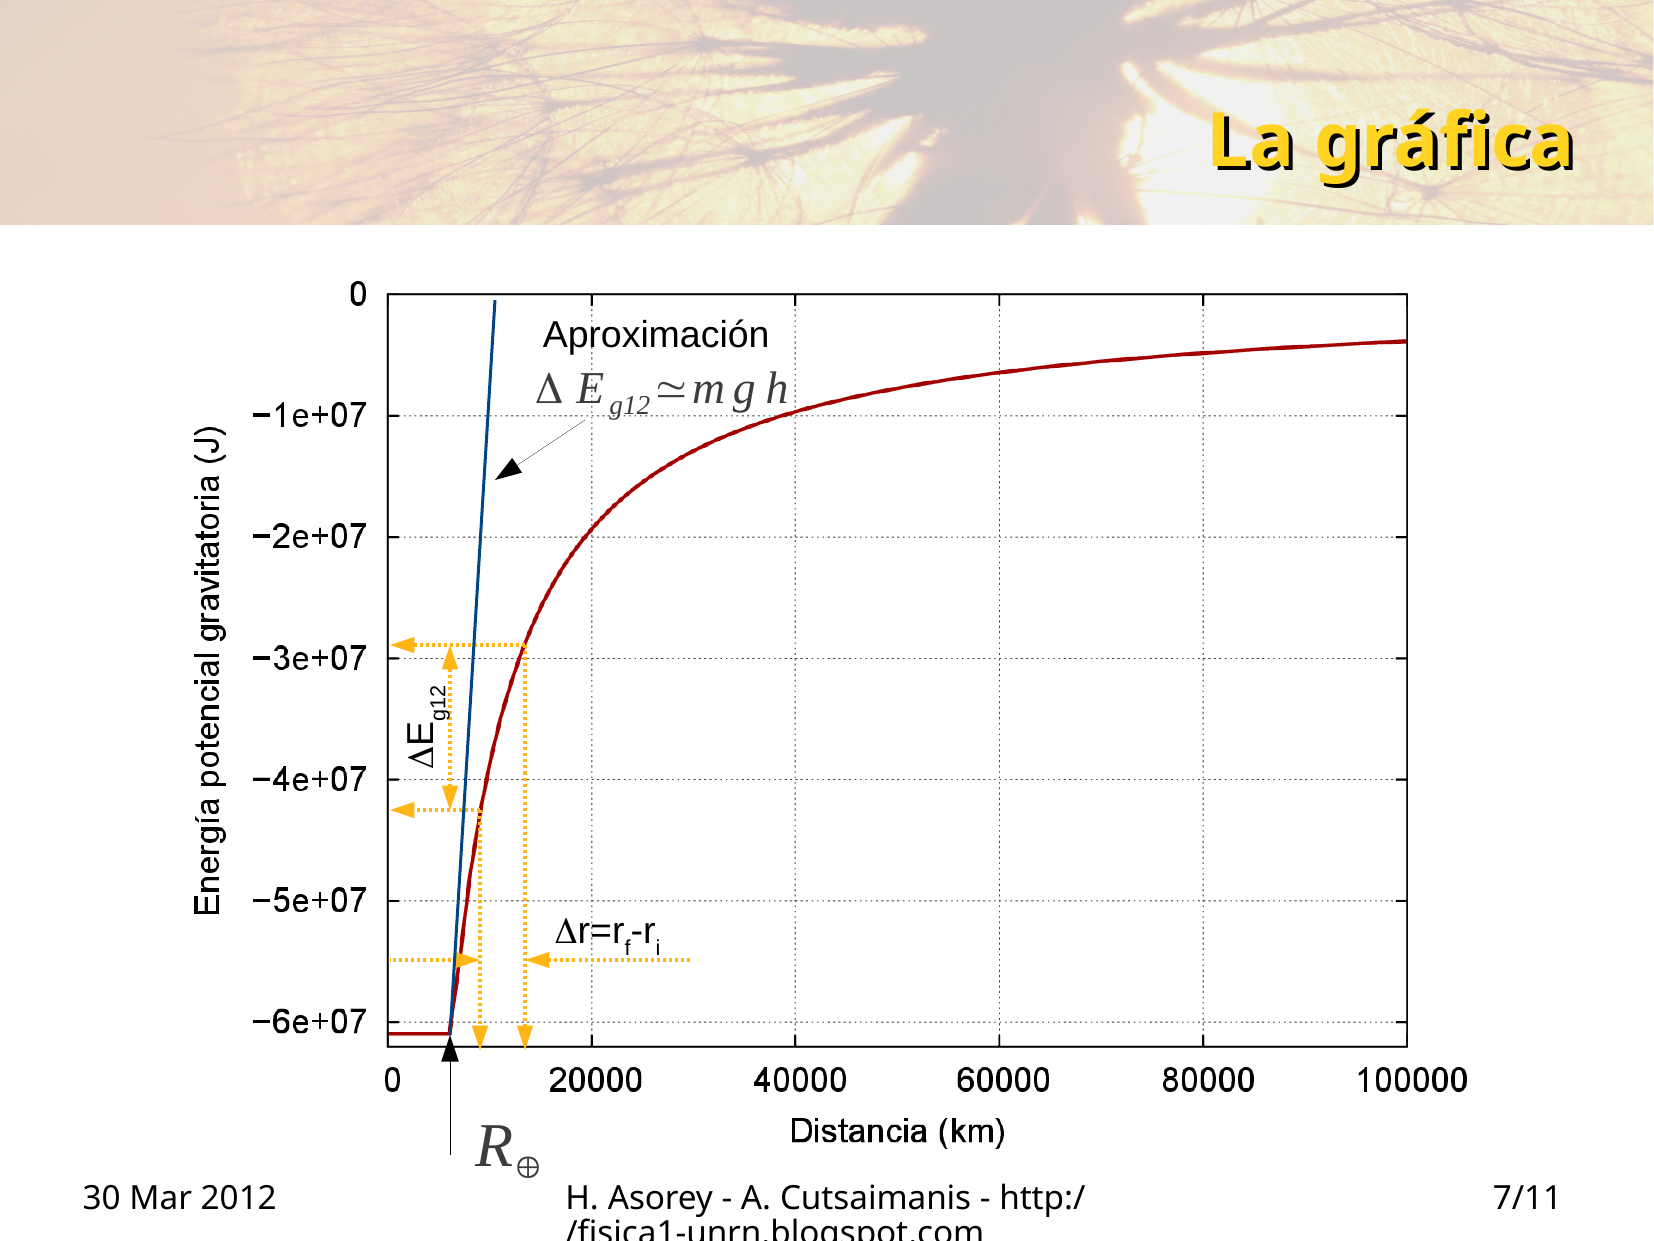

# La gráfica
Aproximación
DEg12
Dr=rf-ri
30 Mar 2012
H. Asorey - A. Cutsaimanis - http://fisica1-unrn.blogspot.com
7